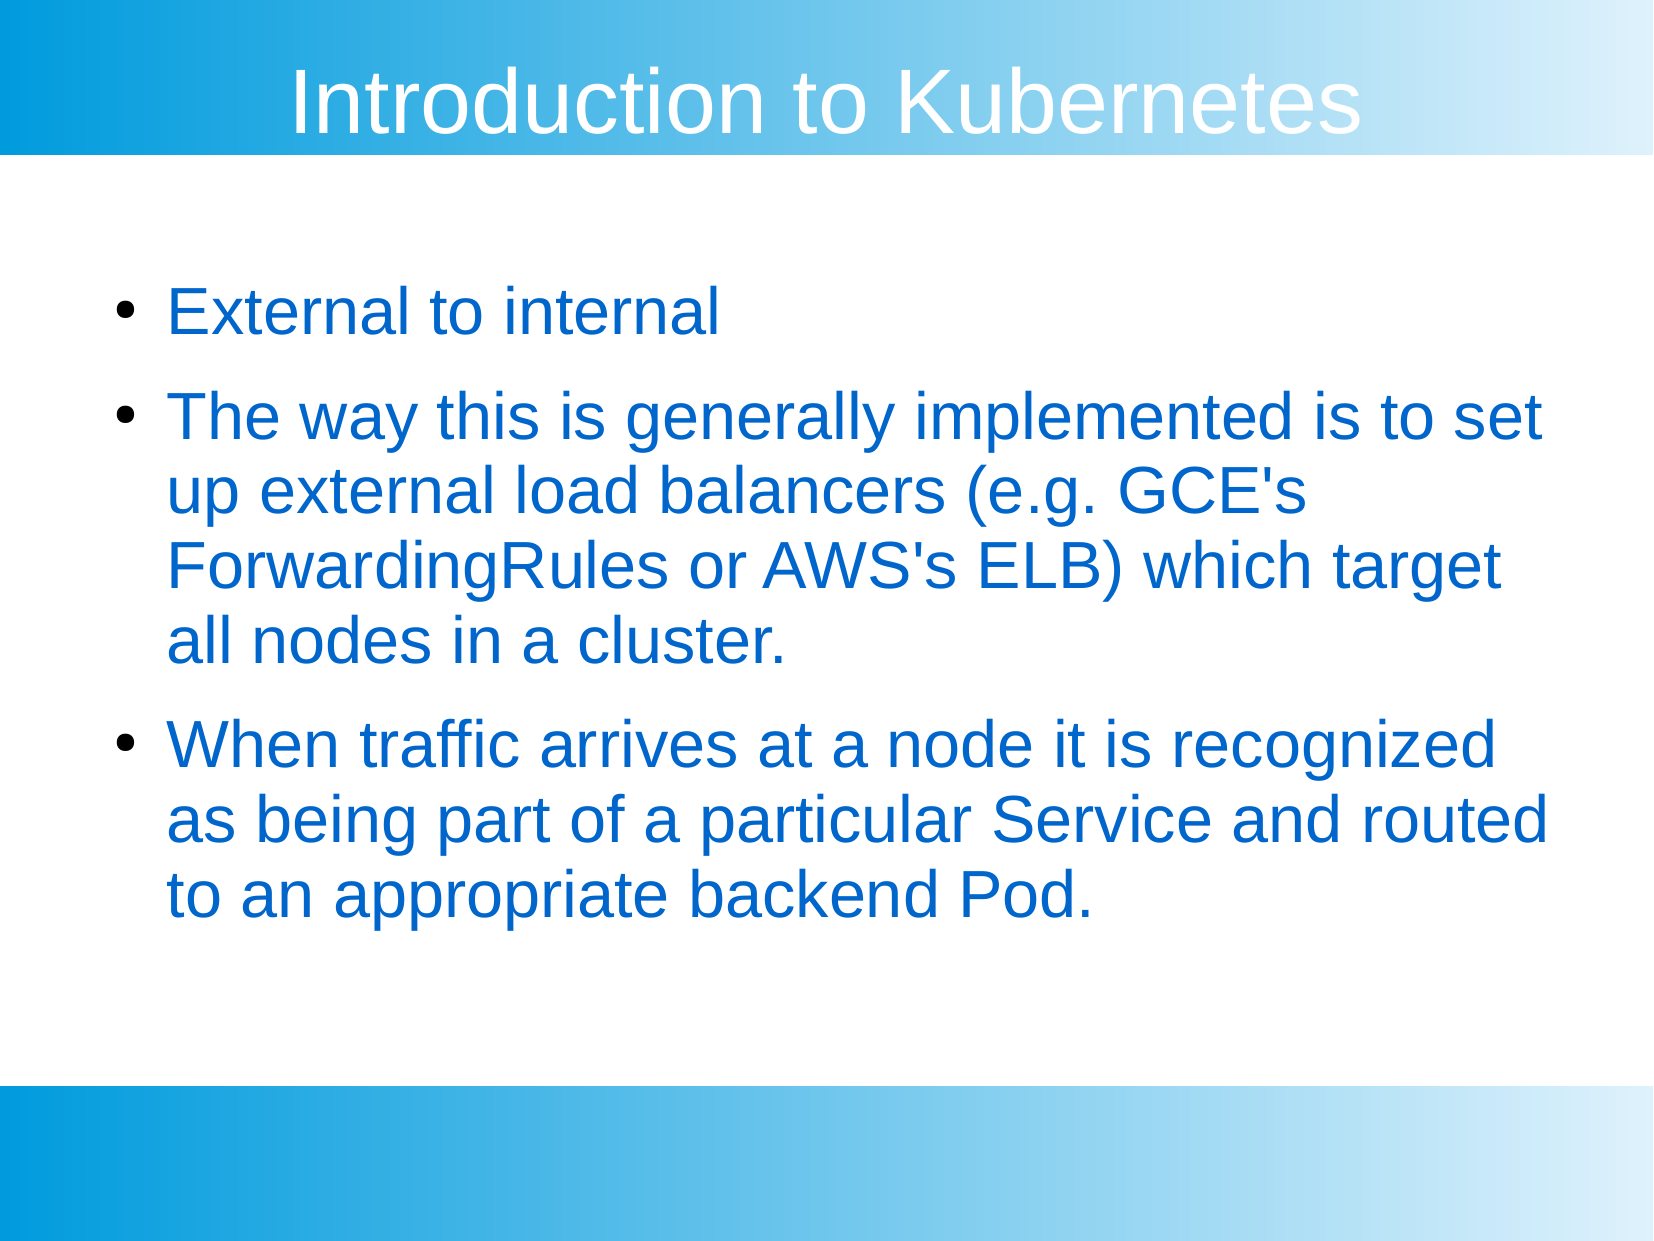

# Introduction to Kubernetes
External to internal
The way this is generally implemented is to set up external load balancers (e.g. GCE's ForwardingRules or AWS's ELB) which target all nodes in a cluster.
When traffic arrives at a node it is recognized as being part of a particular Service and routed to an appropriate backend Pod.